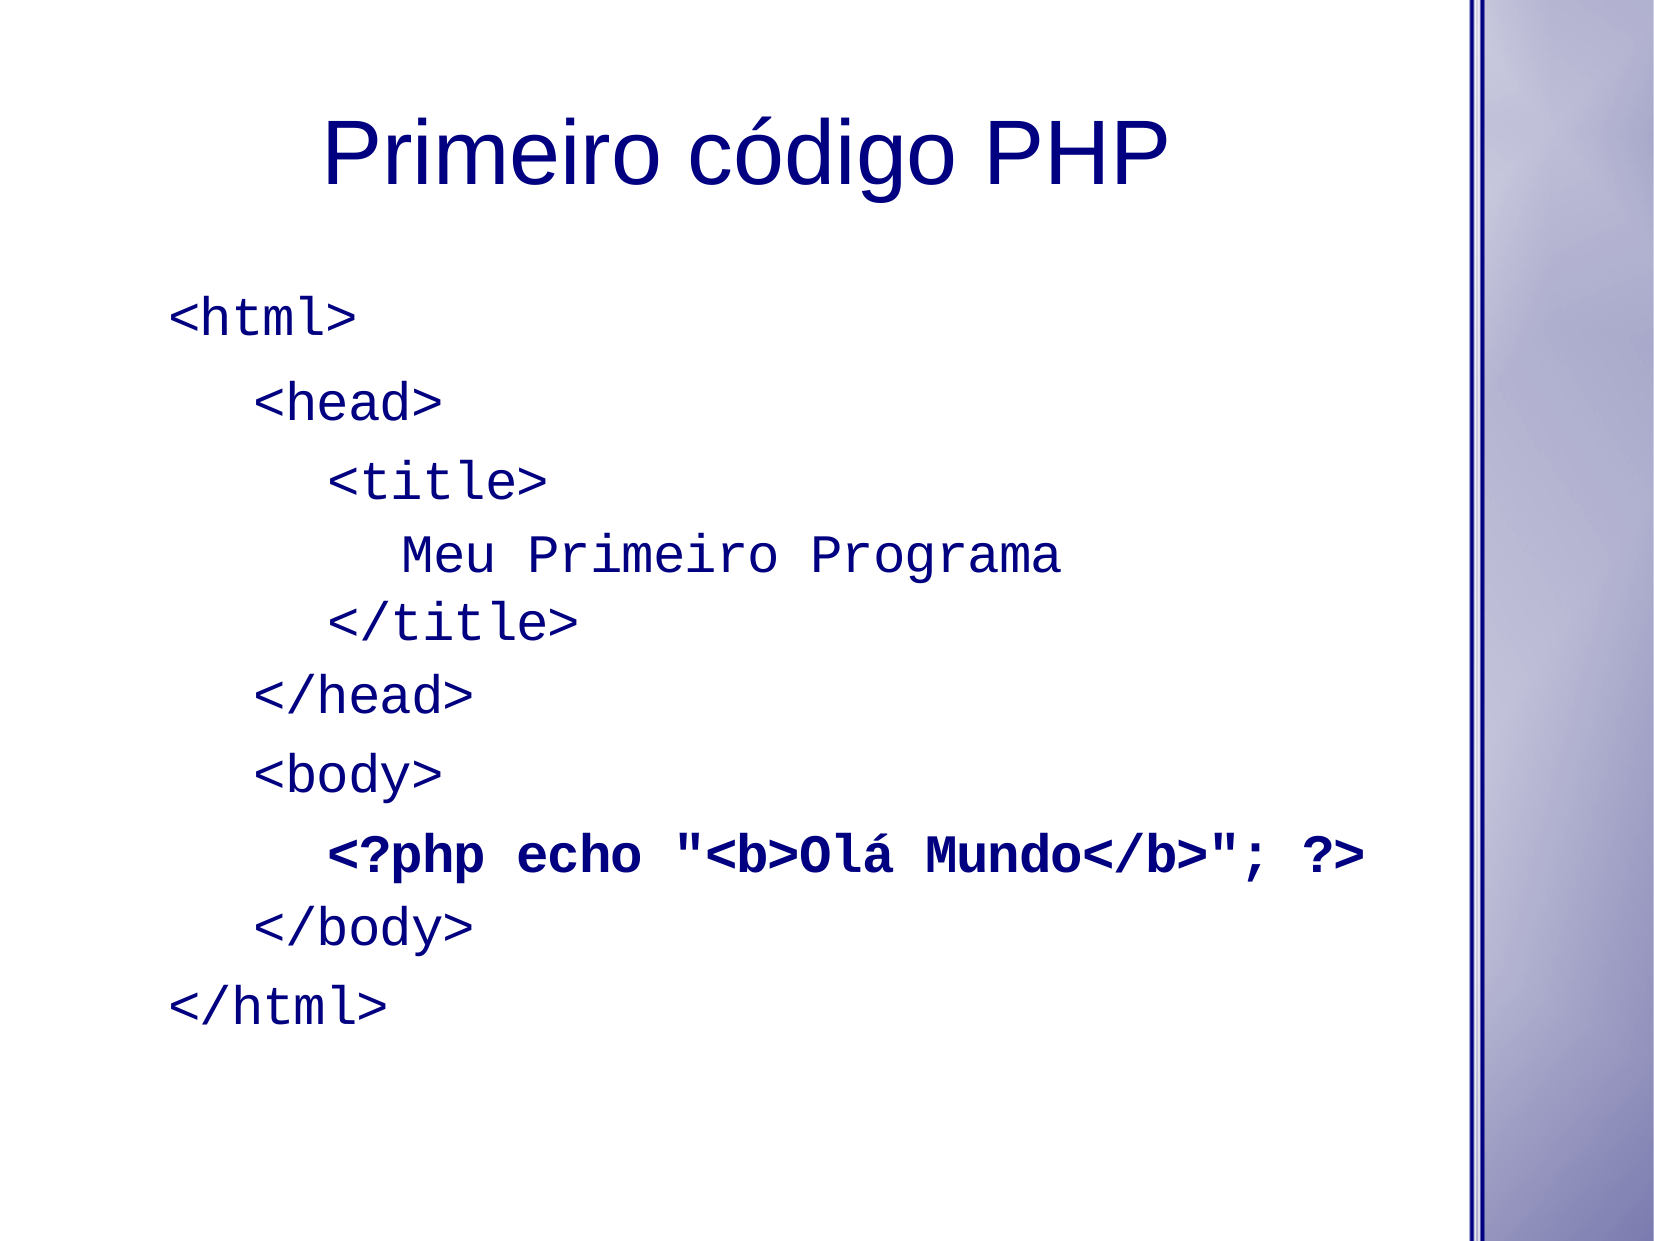

# Primeiro código PHP
<html>
<head>
<title>
Meu Primeiro Programa
</title>
</head>
<body>
<?php echo "<b>Olá Mundo</b>"; ?>
</body>
</html>